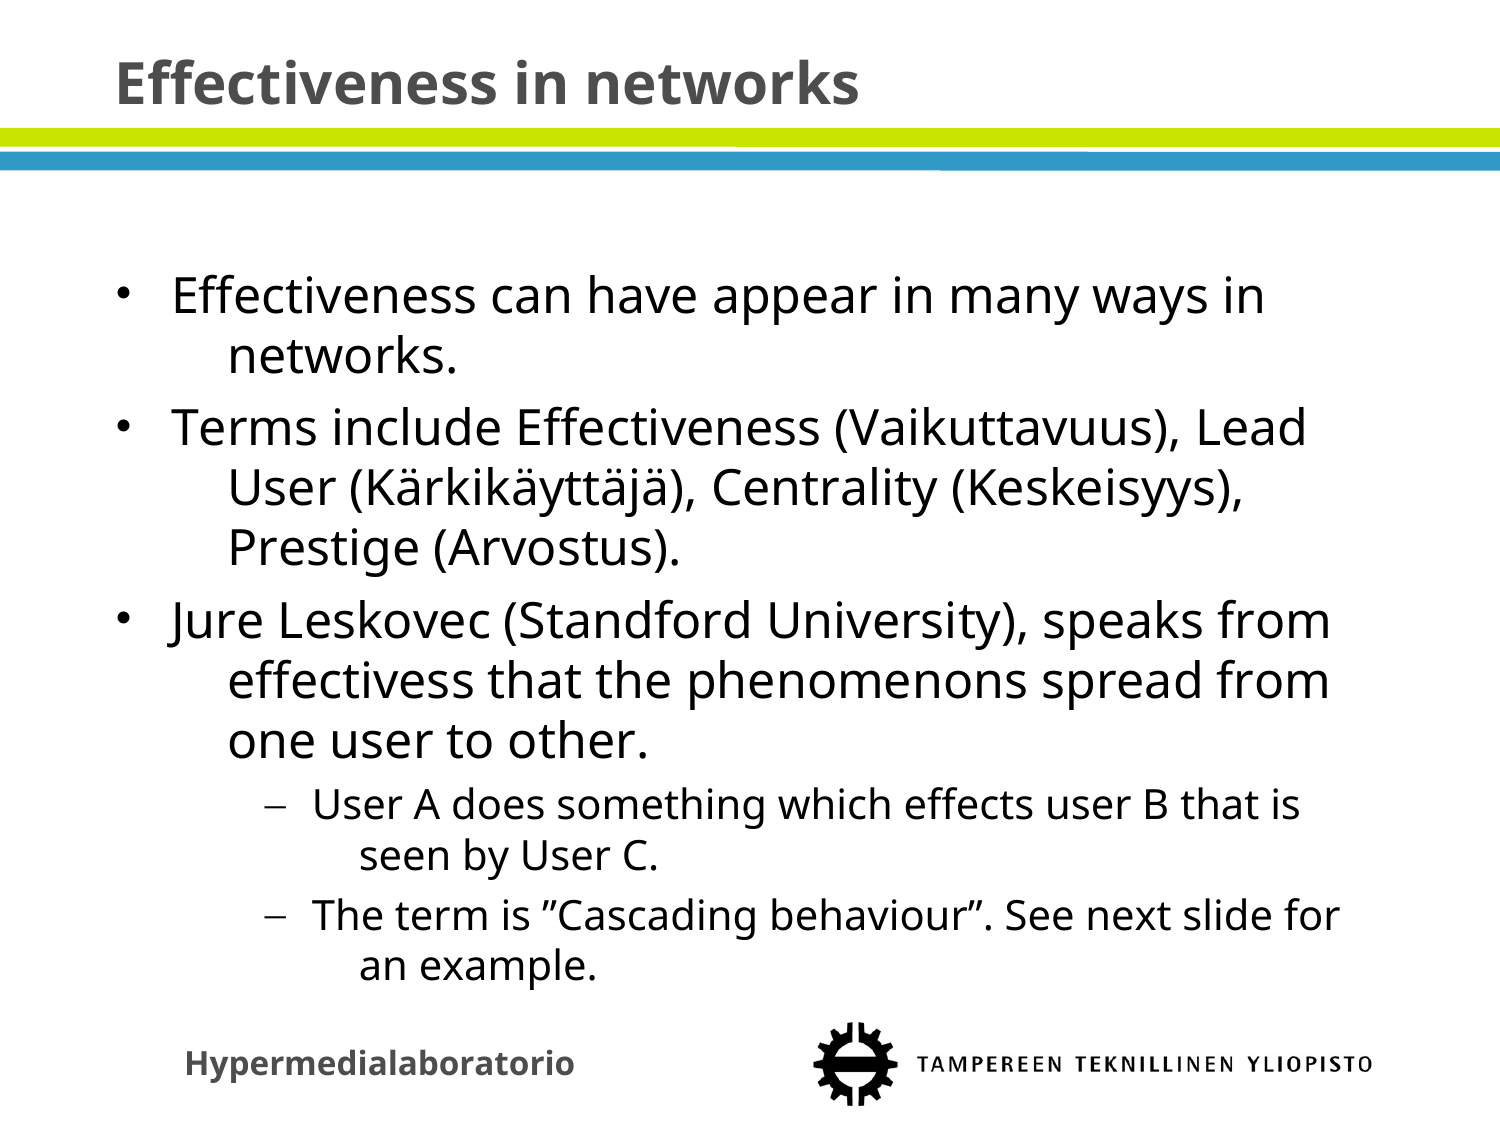

# Effectiveness in networks
Effectiveness can have appear in many ways in networks.
Terms include Effectiveness (Vaikuttavuus), Lead User (Kärkikäyttäjä), Centrality (Keskeisyys), Prestige (Arvostus).
Jure Leskovec (Standford University), speaks from effectivess that the phenomenons spread from one user to other.
User A does something which effects user B that is seen by User C.
The term is ”Cascading behaviour”. See next slide for an example.